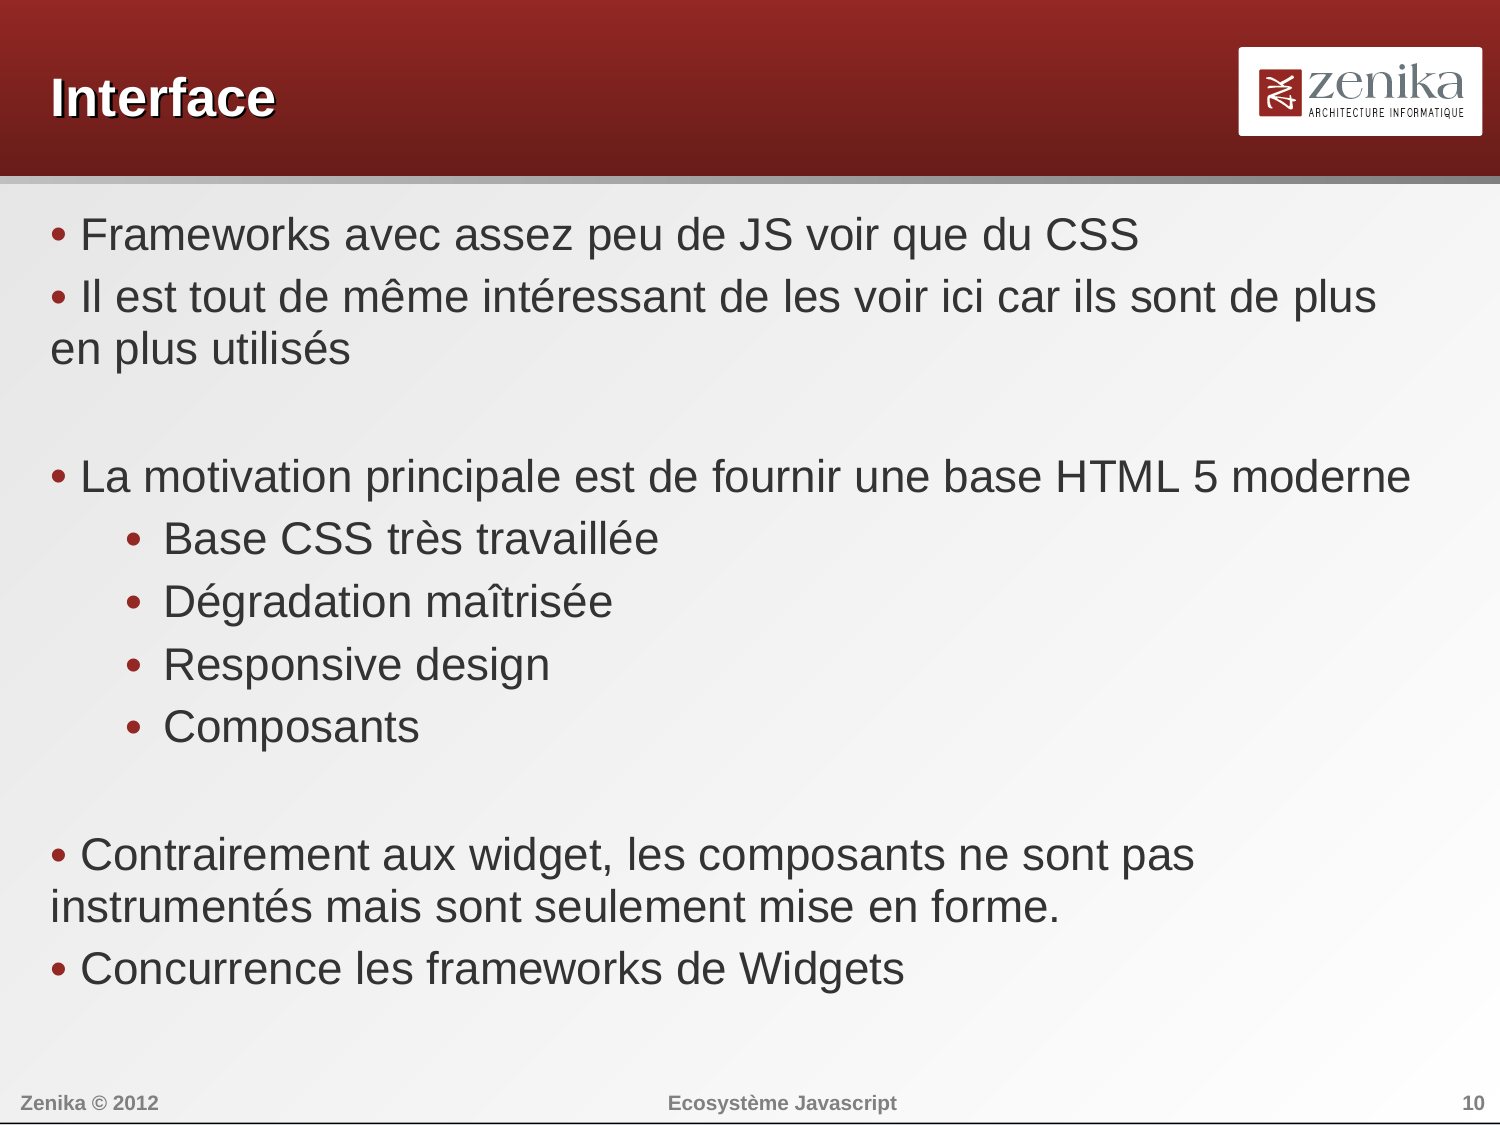

# Interface
 Frameworks avec assez peu de JS voir que du CSS
 Il est tout de même intéressant de les voir ici car ils sont de plus en plus utilisés
 La motivation principale est de fournir une base HTML 5 moderne
Base CSS très travaillée
Dégradation maîtrisée
Responsive design
Composants
 Contrairement aux widget, les composants ne sont pas instrumentés mais sont seulement mise en forme.
 Concurrence les frameworks de Widgets